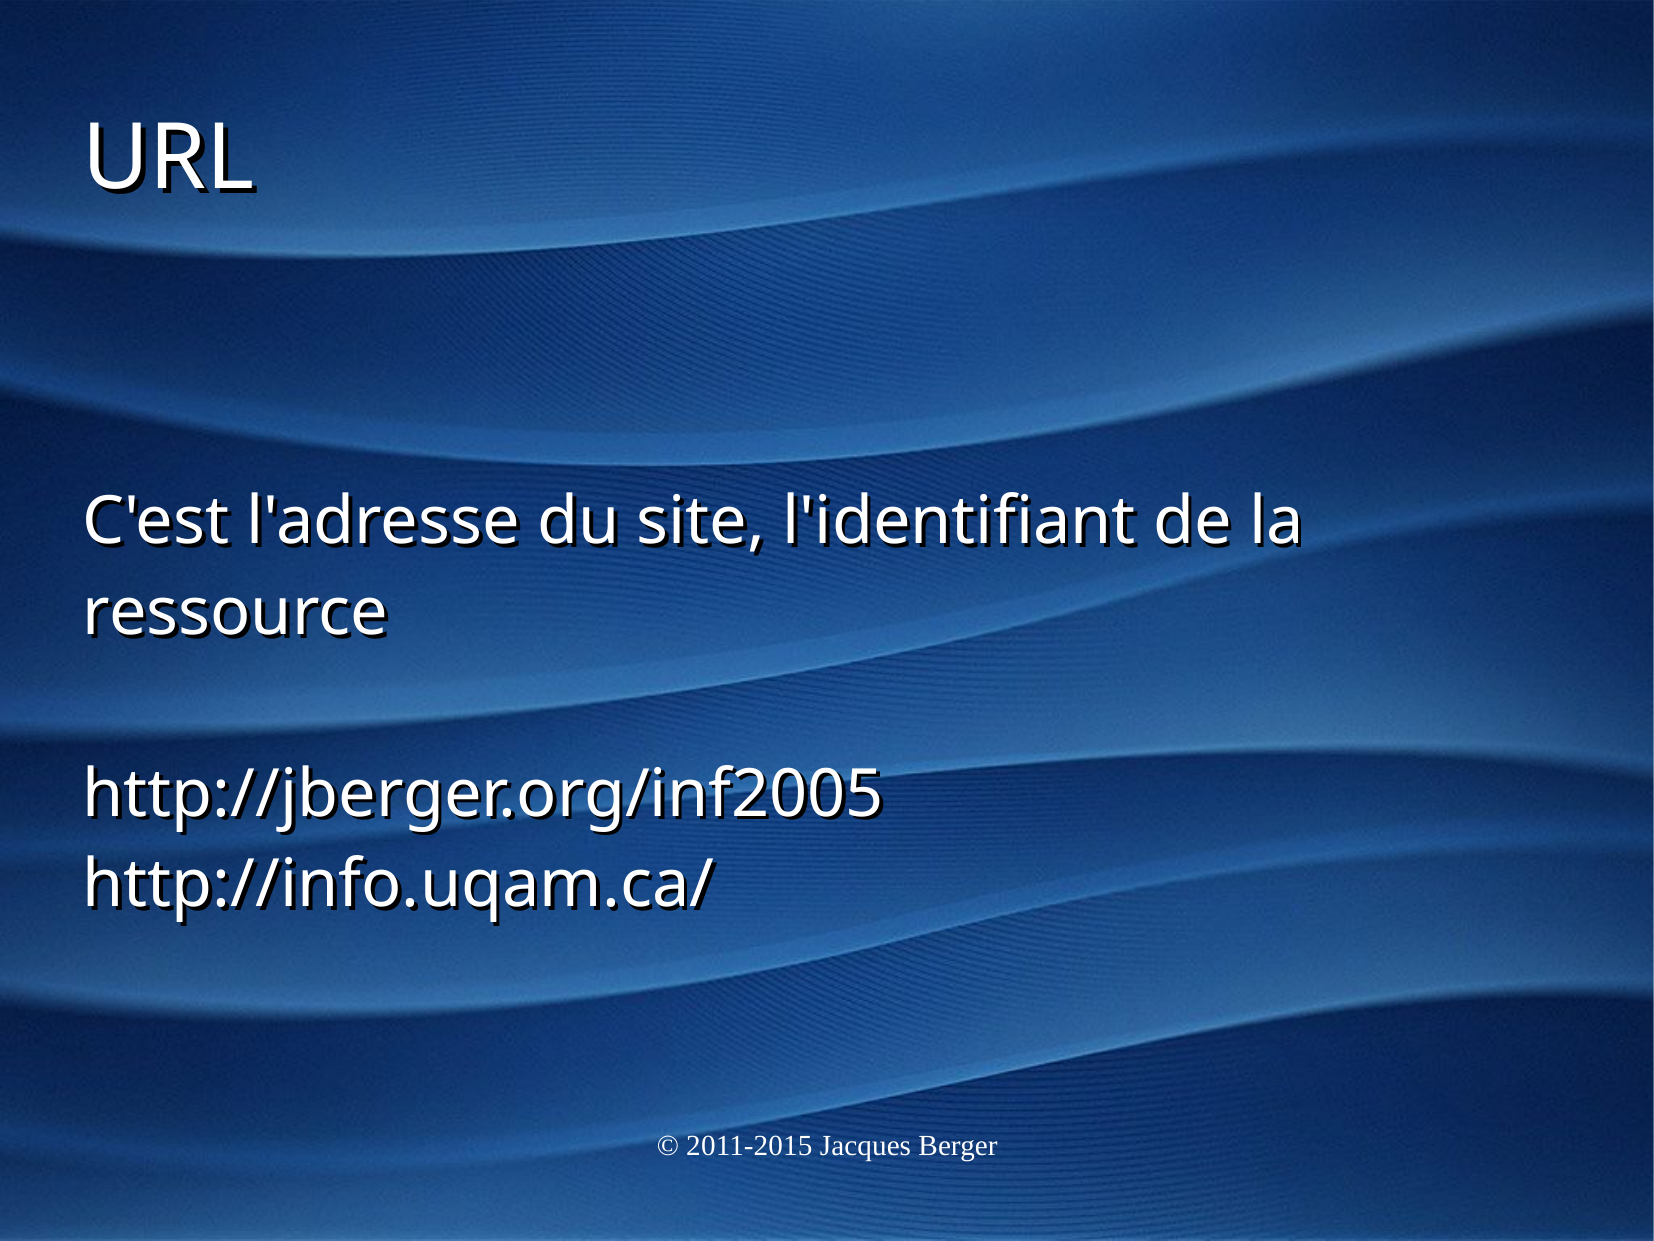

# URL
C'est l'adresse du site, l'identifiant de la ressource
http://jberger.org/inf2005
http://info.uqam.ca/
© 2011-2015 Jacques Berger